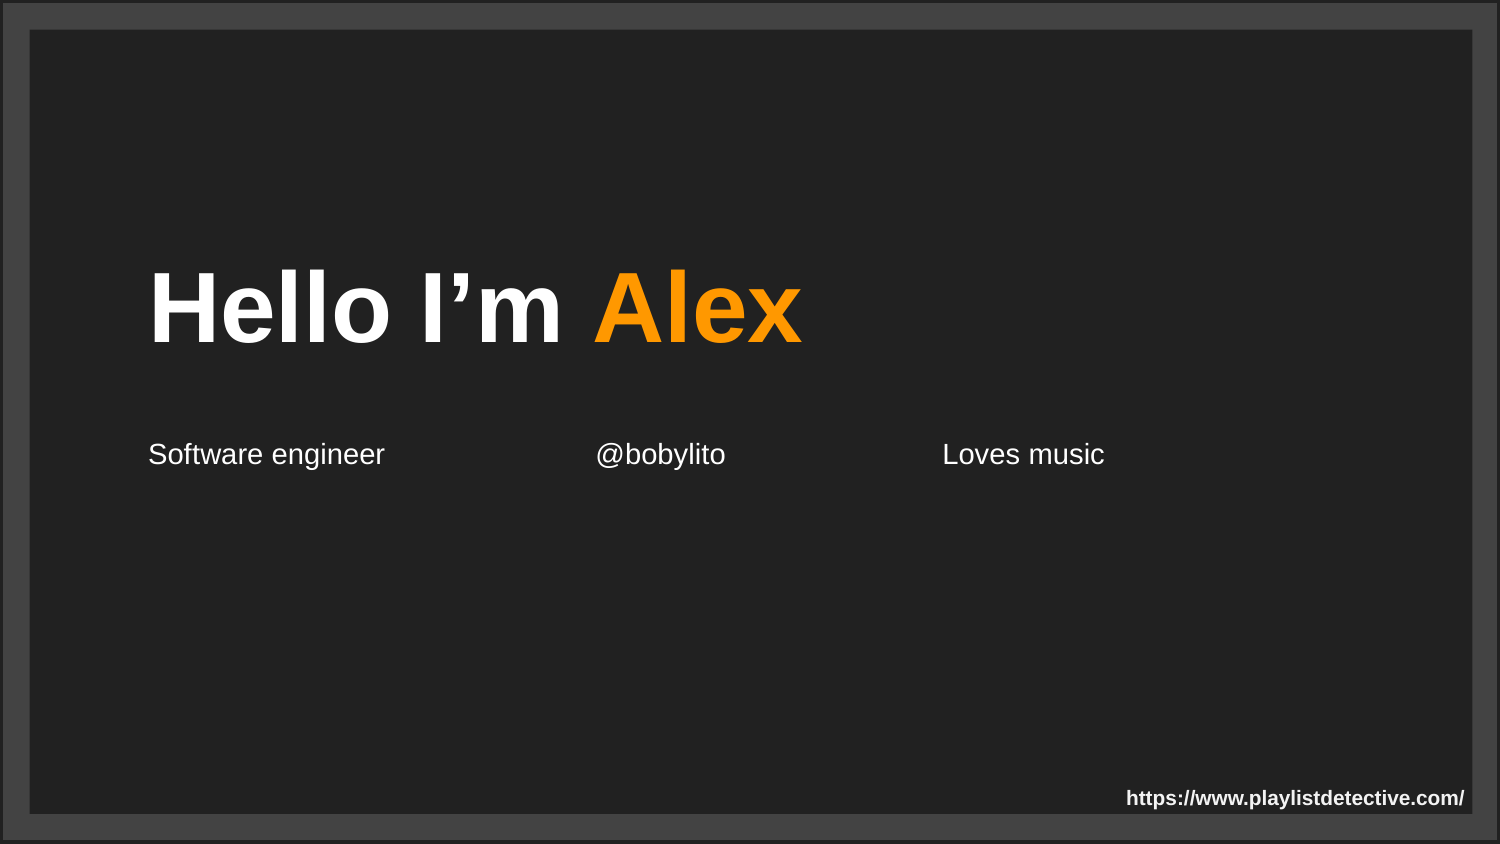

# Hello I’m Alex
Software engineer
@bobylito
Loves music
https://www.playlistdetective.com/